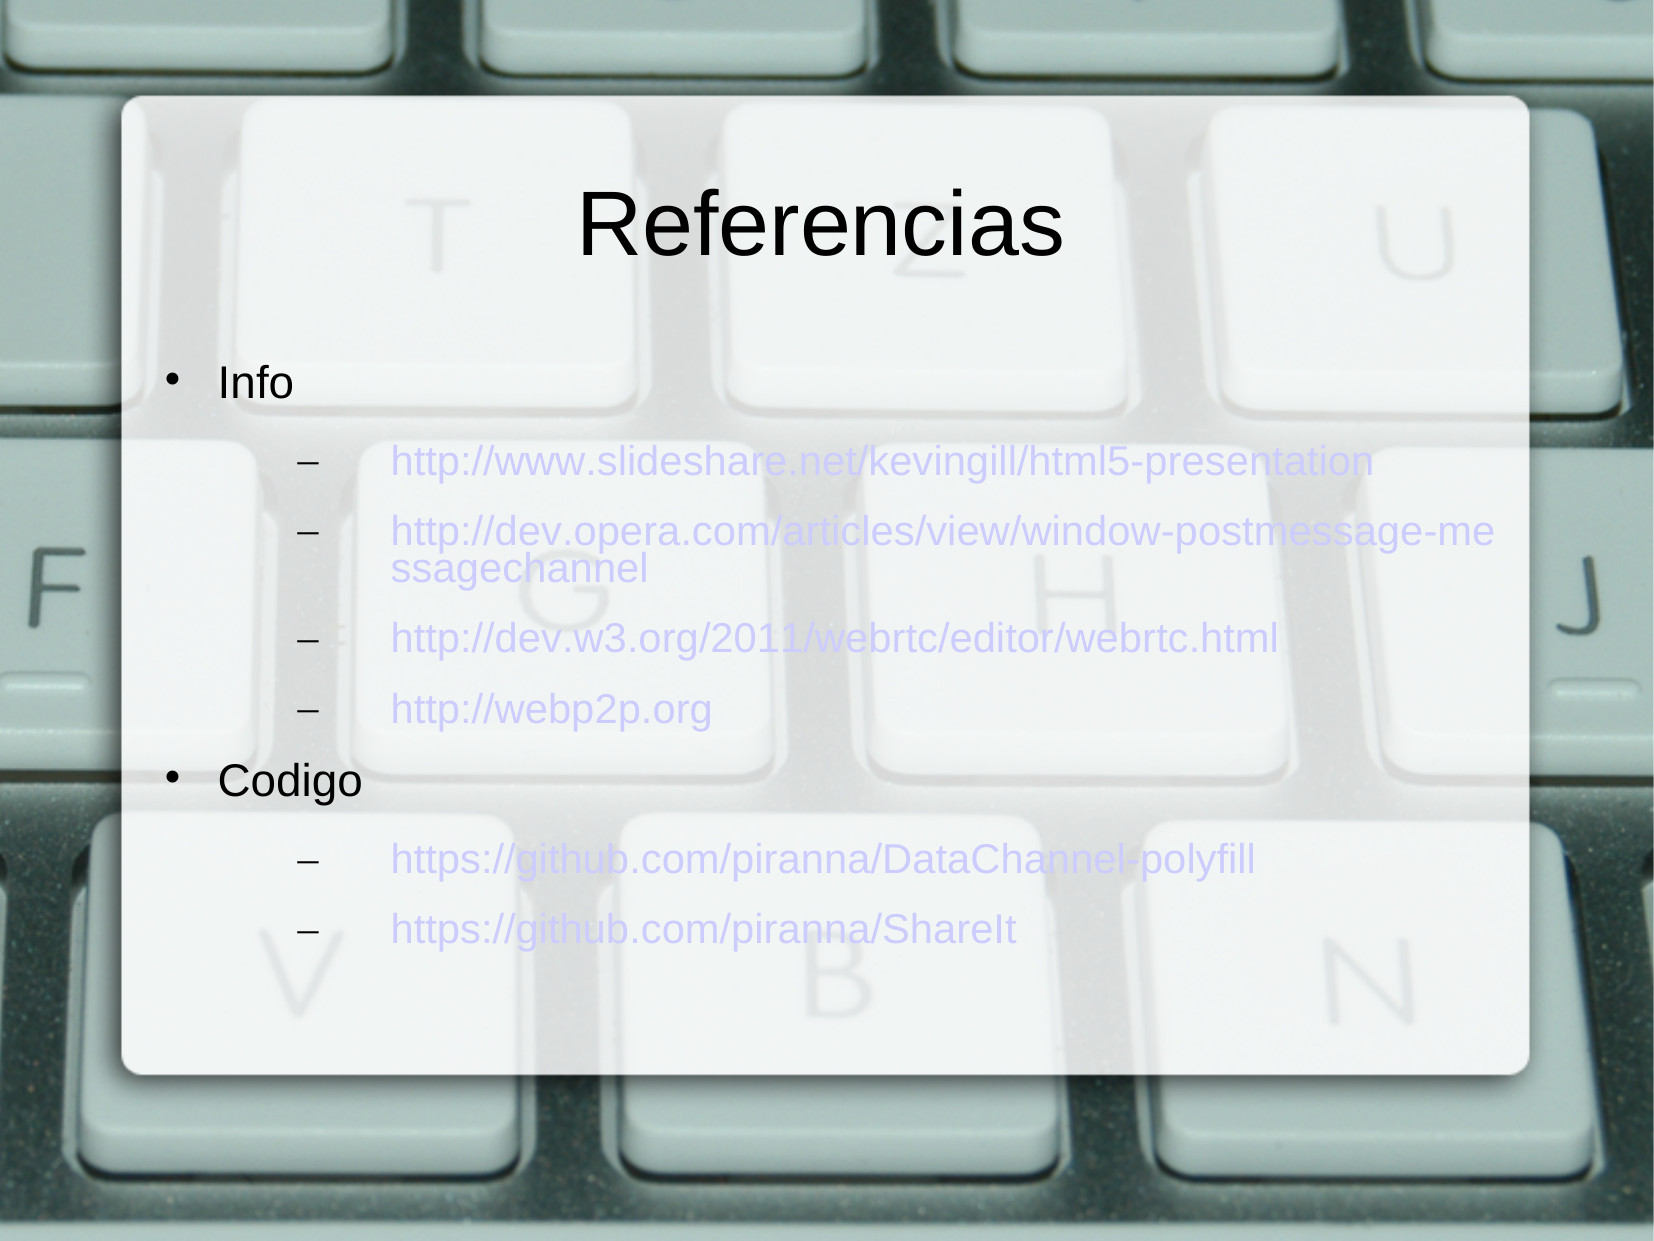

# Referencias
Info
http://www.slideshare.net/kevingill/html5-presentation
http://dev.opera.com/articles/view/window-postmessage-messagechannel
http://dev.w3.org/2011/webrtc/editor/webrtc.html
http://webp2p.org
Codigo
https://github.com/piranna/DataChannel-polyfill
https://github.com/piranna/ShareIt